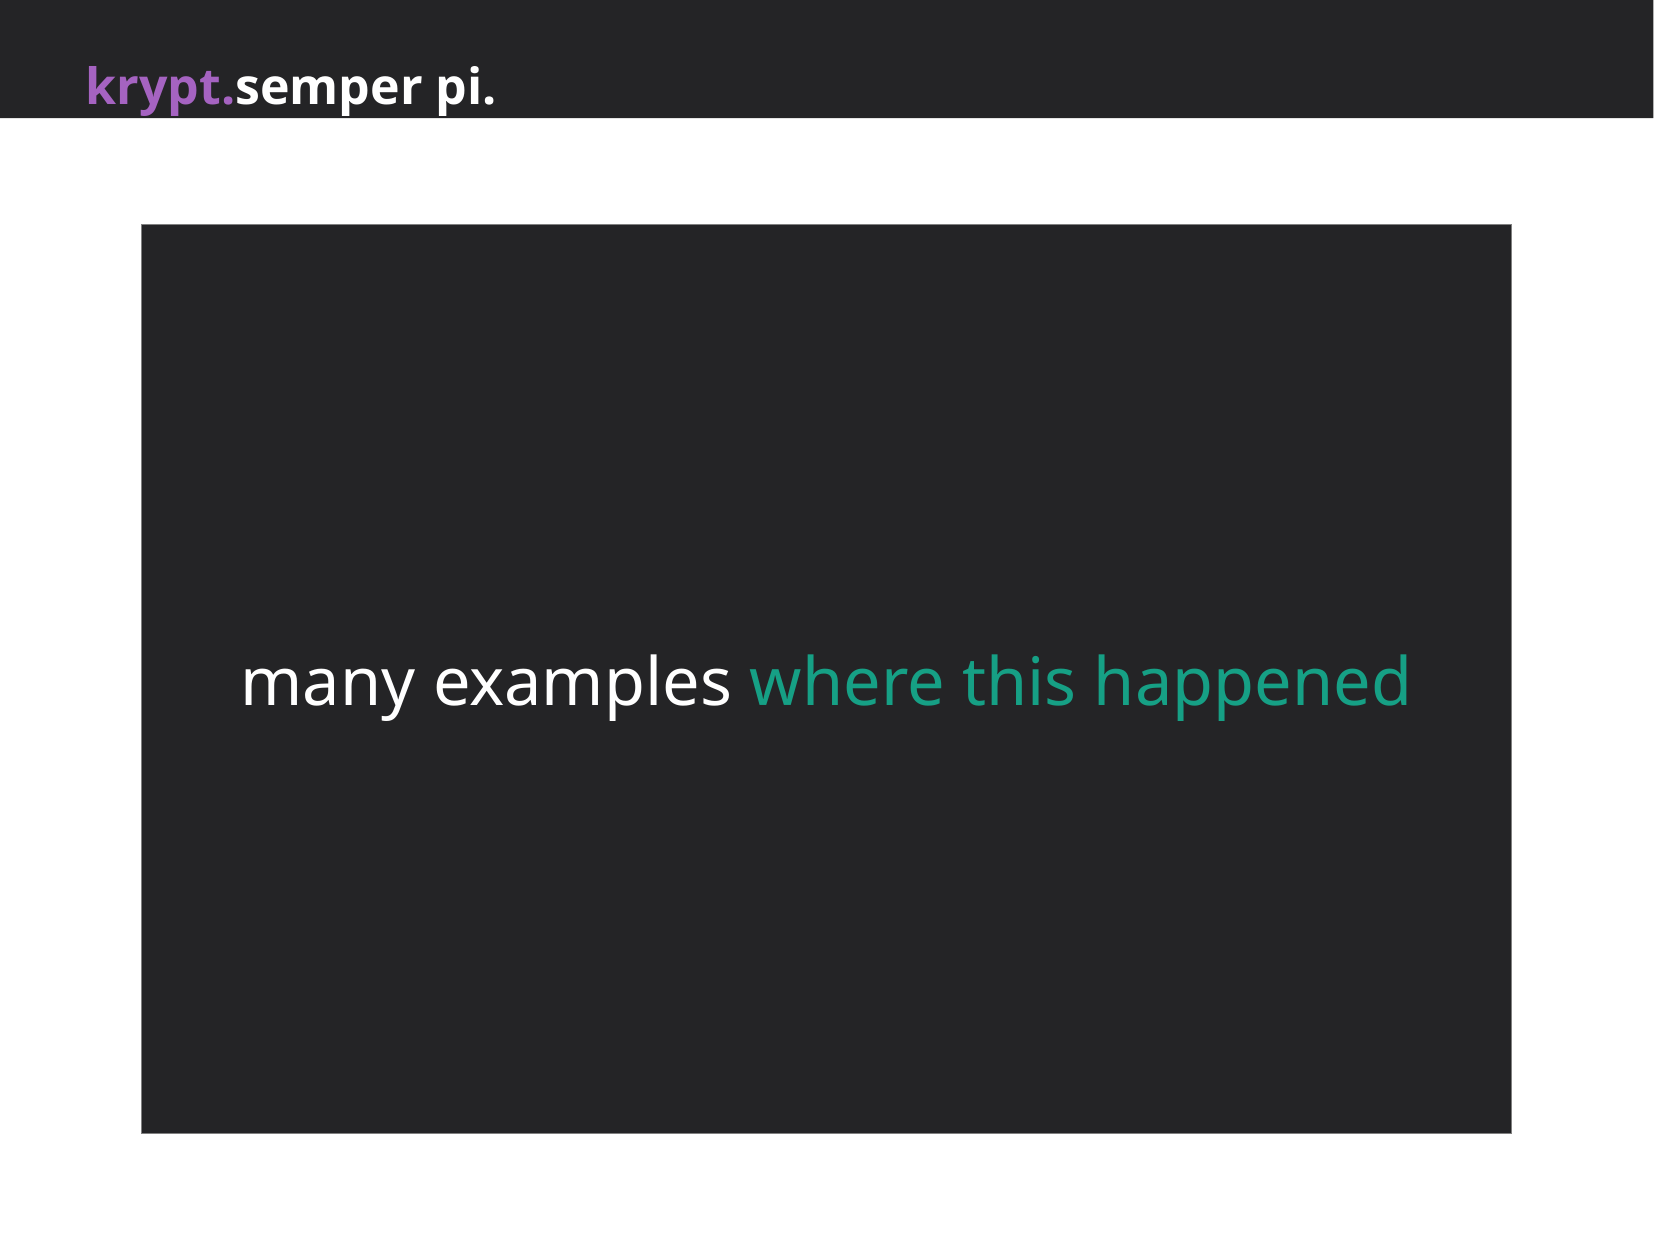

krypt.semper pi.
many examples where this happened
security sucks.